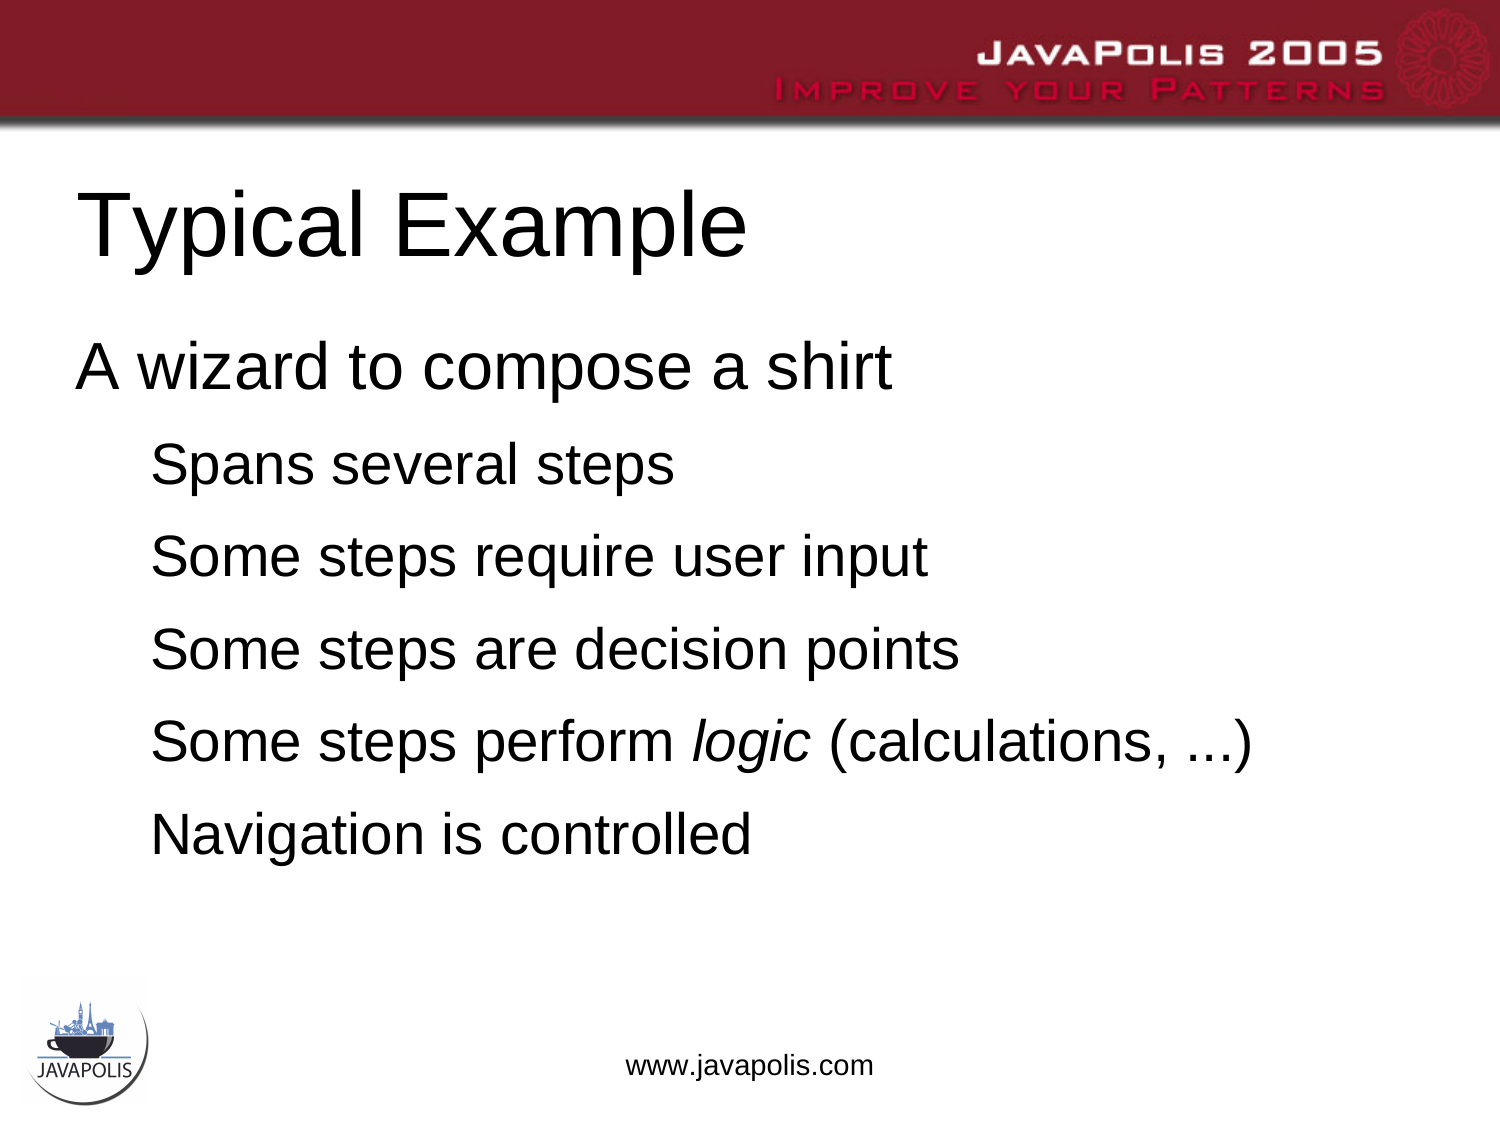

# Typical Example
A wizard to compose a shirt
Spans several steps
Some steps require user input
Some steps are decision points
Some steps perform logic (calculations, ...)
Navigation is controlled